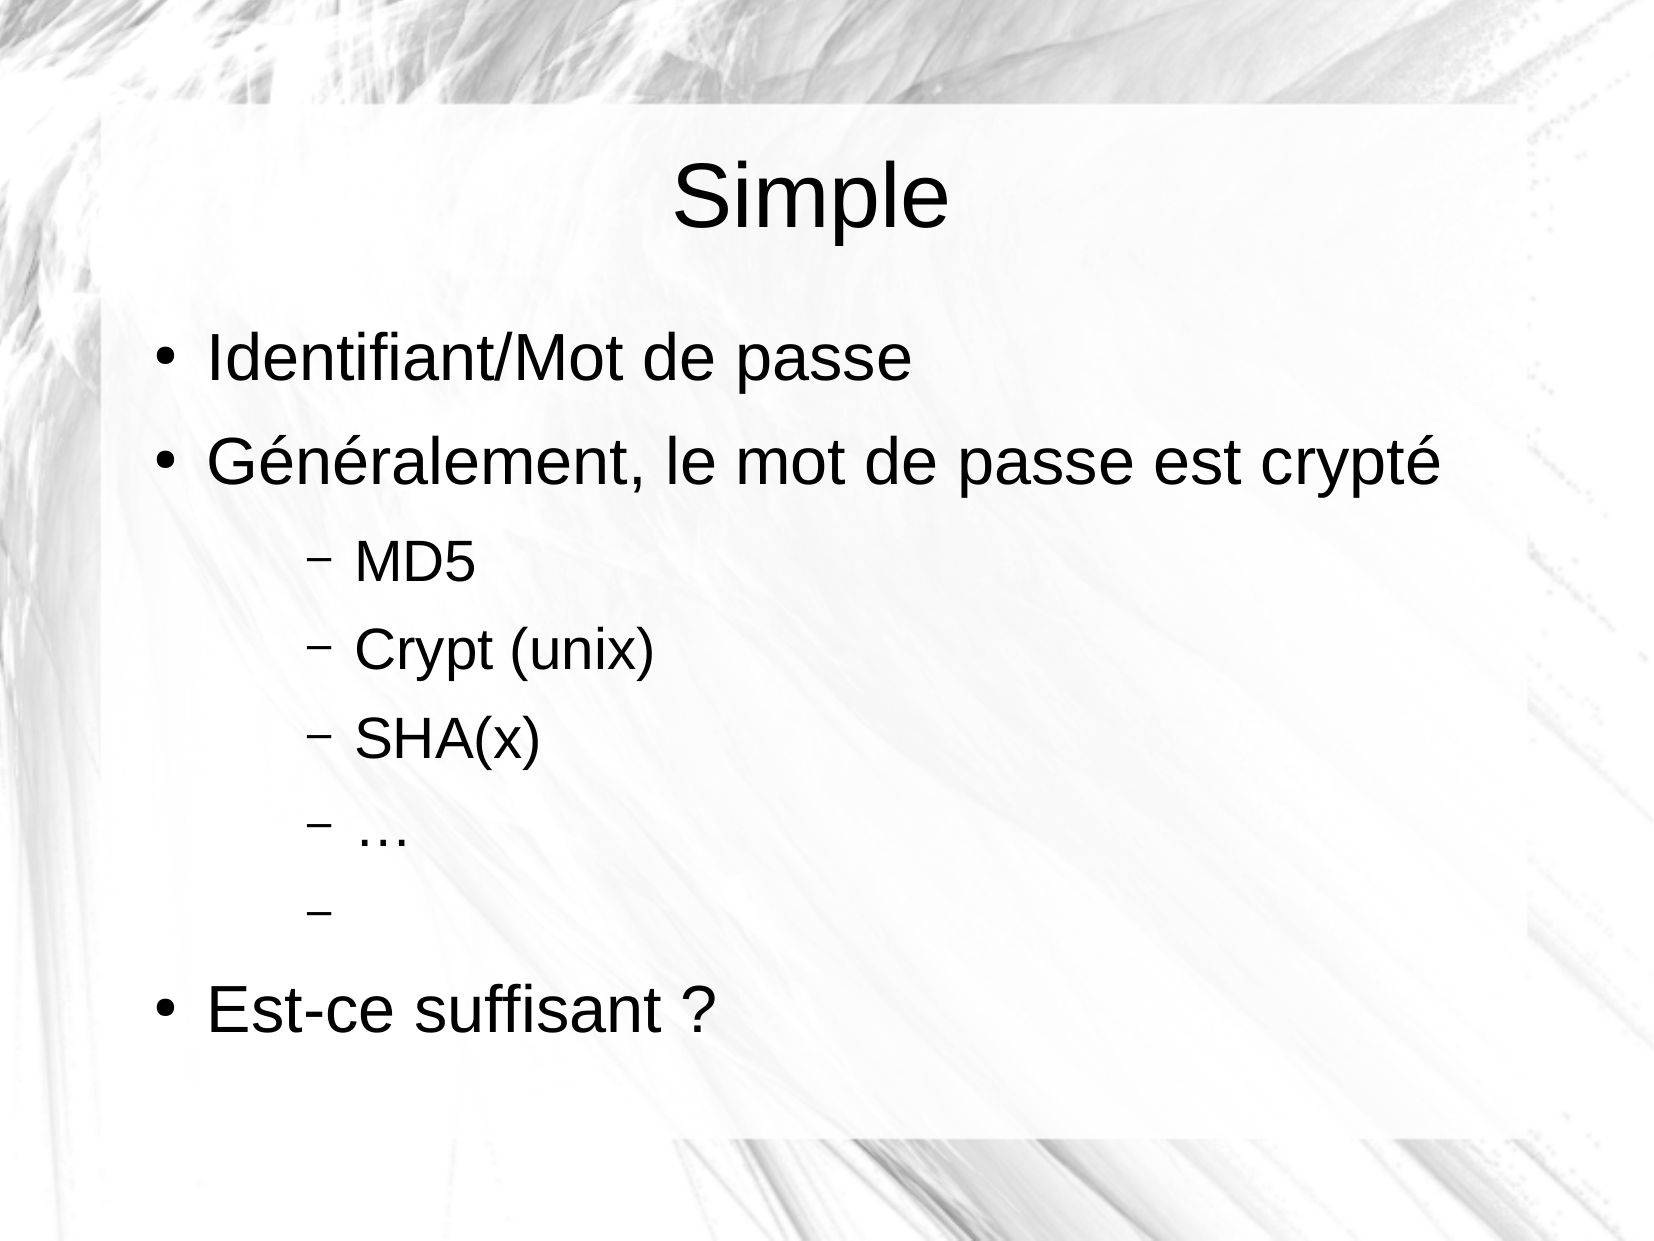

# Simple
Identifiant/Mot de passe
Généralement, le mot de passe est crypté
MD5
Crypt (unix)
SHA(x)
…
Est-ce suffisant ?